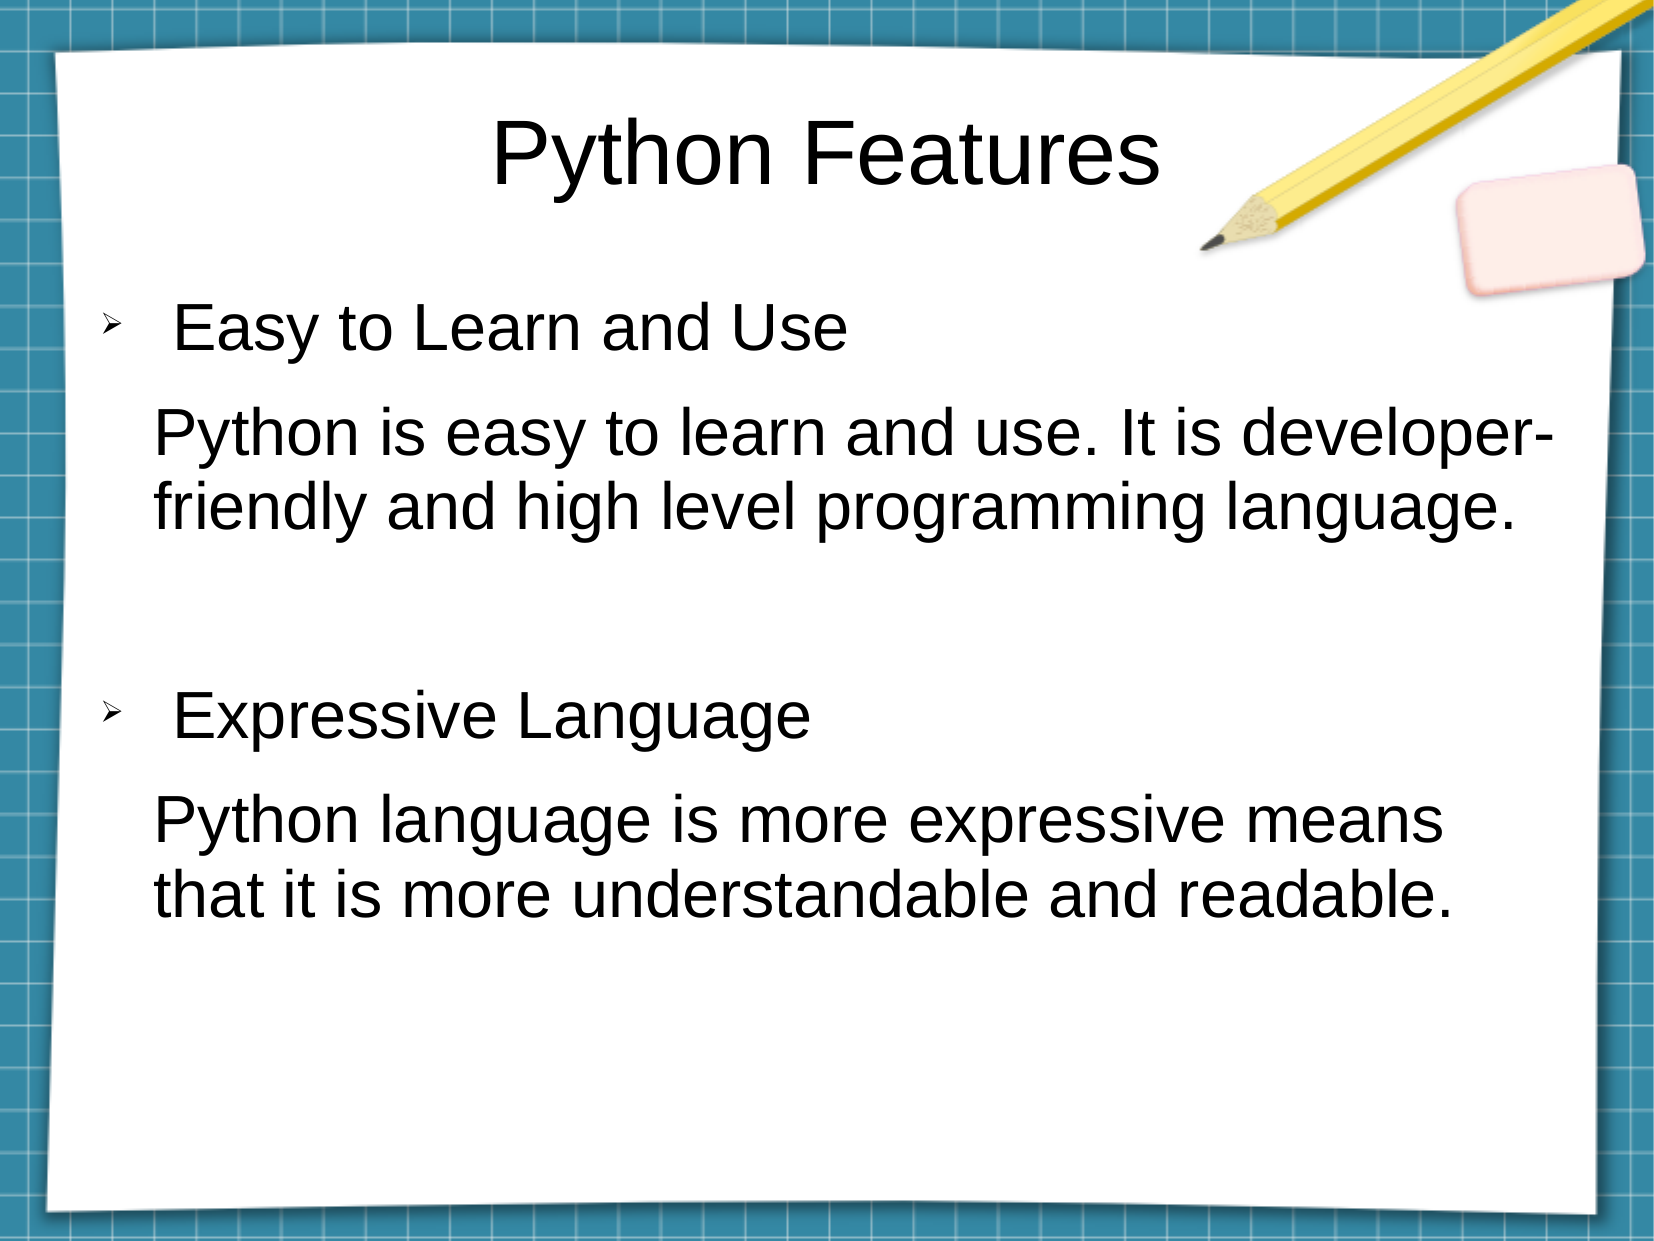

# Python Features
 Easy to Learn and Use
Python is easy to learn and use. It is developer-friendly and high level programming language.
 Expressive Language
Python language is more expressive means that it is more understandable and readable.